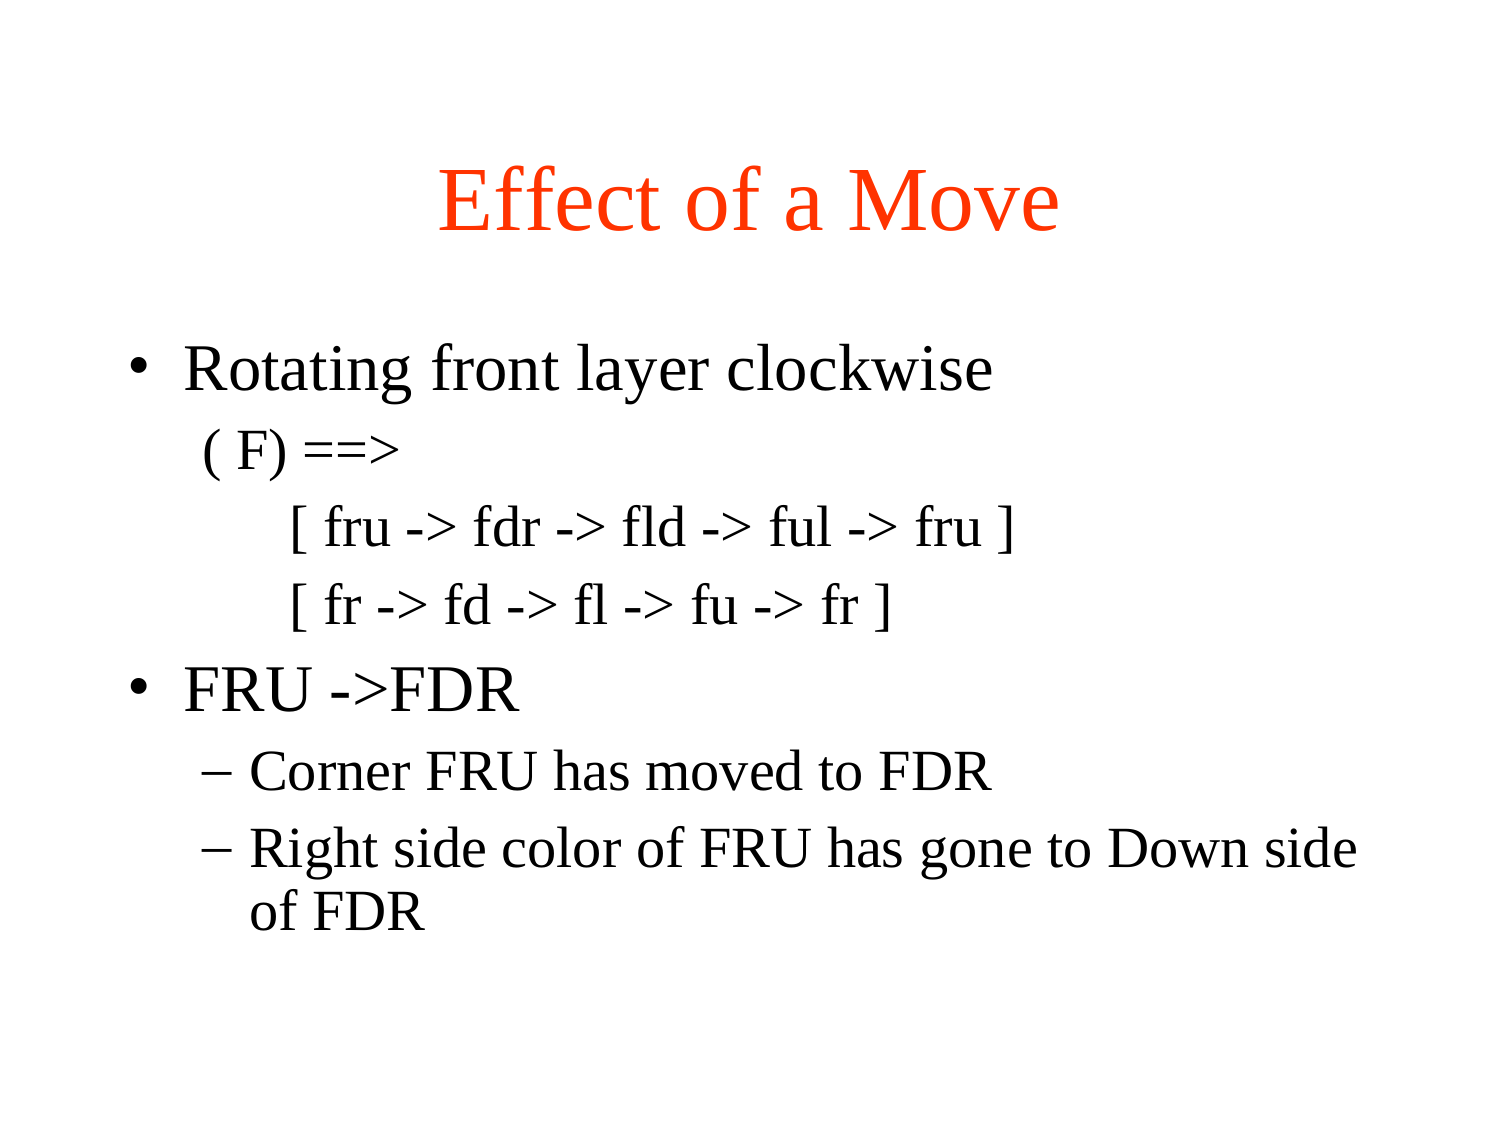

# Effect of a Move
Rotating front layer clockwise
( F) ==>
 [ fru -> fdr -> fld -> ful -> fru ]
 [ fr -> fd -> fl -> fu -> fr ]
FRU ->FDR
Corner FRU has moved to FDR
Right side color of FRU has gone to Down side of FDR